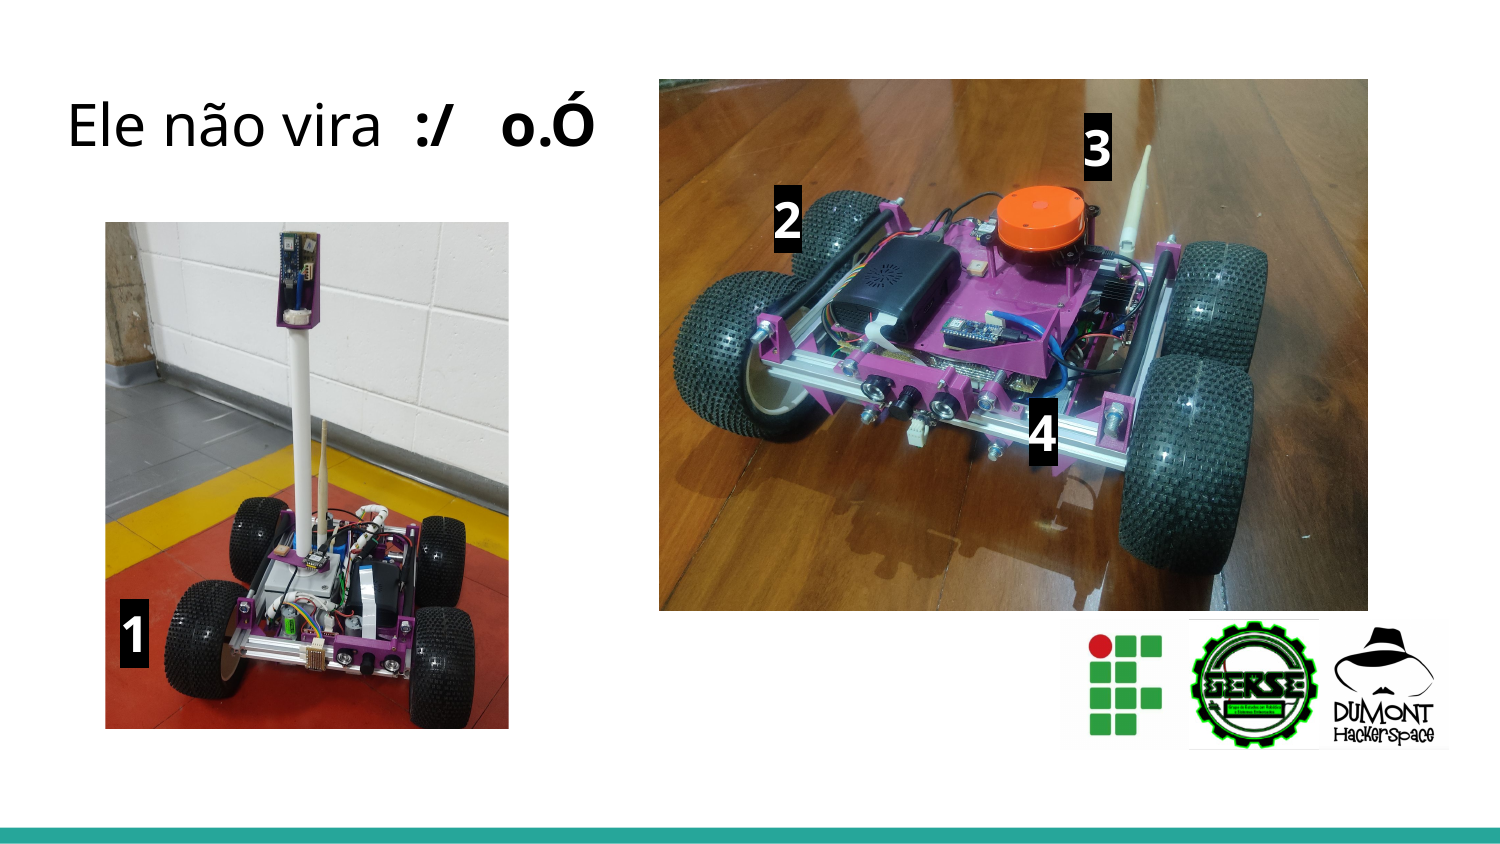

# Ele não vira :/ o.Ó
3
2
4
1